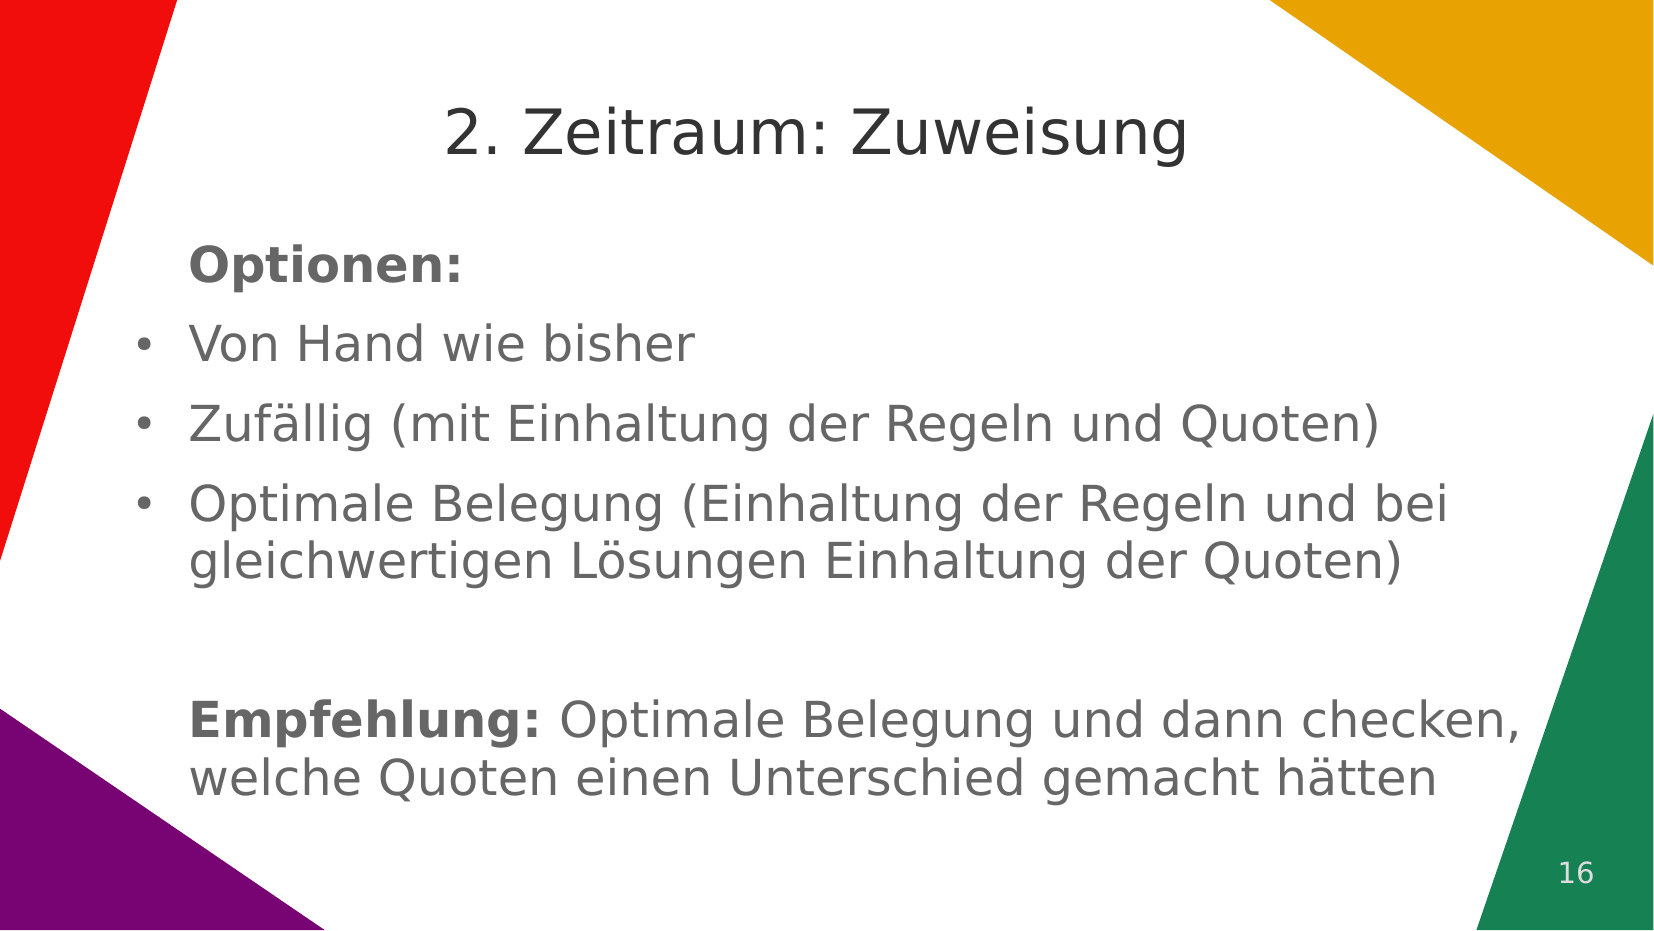

# 2. Zeitraum: Zuweisung
Optionen:
Von Hand wie bisher
Zufällig (mit Einhaltung der Regeln und Quoten)
Optimale Belegung (Einhaltung der Regeln und bei gleichwertigen Lösungen Einhaltung der Quoten)
Empfehlung: Optimale Belegung und dann checken, welche Quoten einen Unterschied gemacht hätten
16